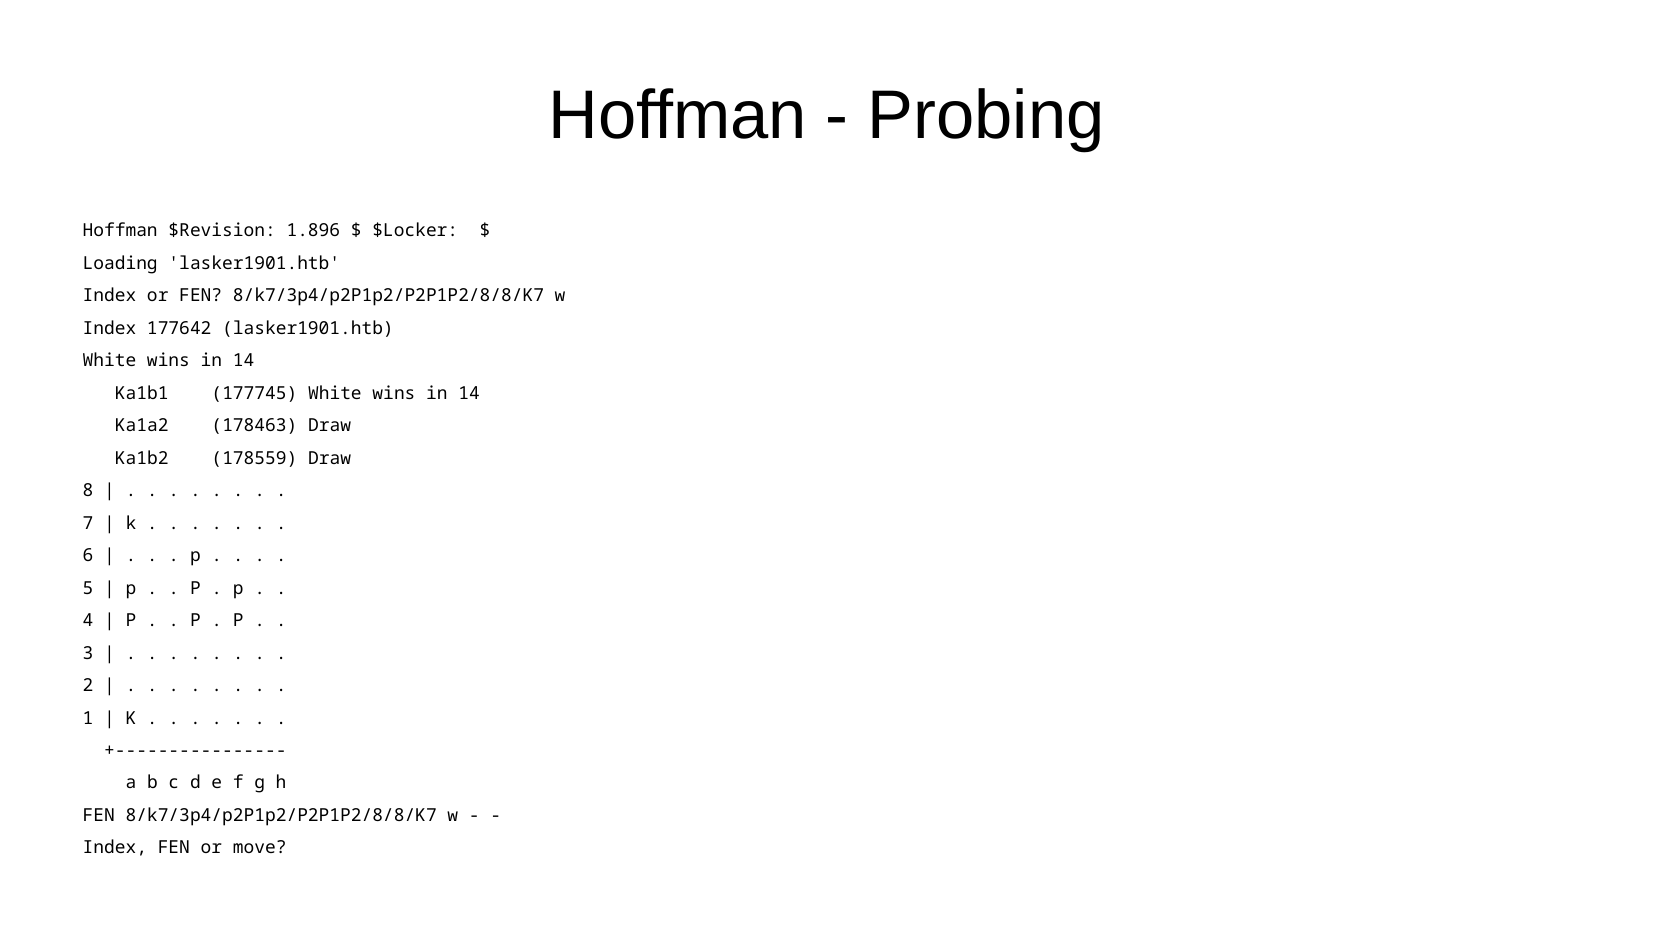

# Hoffman - Probing
Hoffman $Revision: 1.896 $ $Locker: $
Loading 'lasker1901.htb'
Index or FEN? 8/k7/3p4/p2P1p2/P2P1P2/8/8/K7 w
Index 177642 (lasker1901.htb)
White wins in 14
 Ka1b1 (177745) White wins in 14
 Ka1a2 (178463) Draw
 Ka1b2 (178559) Draw
8 | . . . . . . . .
7 | k . . . . . . .
6 | . . . p . . . .
5 | p . . P . p . .
4 | P . . P . P . .
3 | . . . . . . . .
2 | . . . . . . . .
1 | K . . . . . . .
 +----------------
 a b c d e f g h
FEN 8/k7/3p4/p2P1p2/P2P1P2/8/8/K7 w - -
Index, FEN or move?